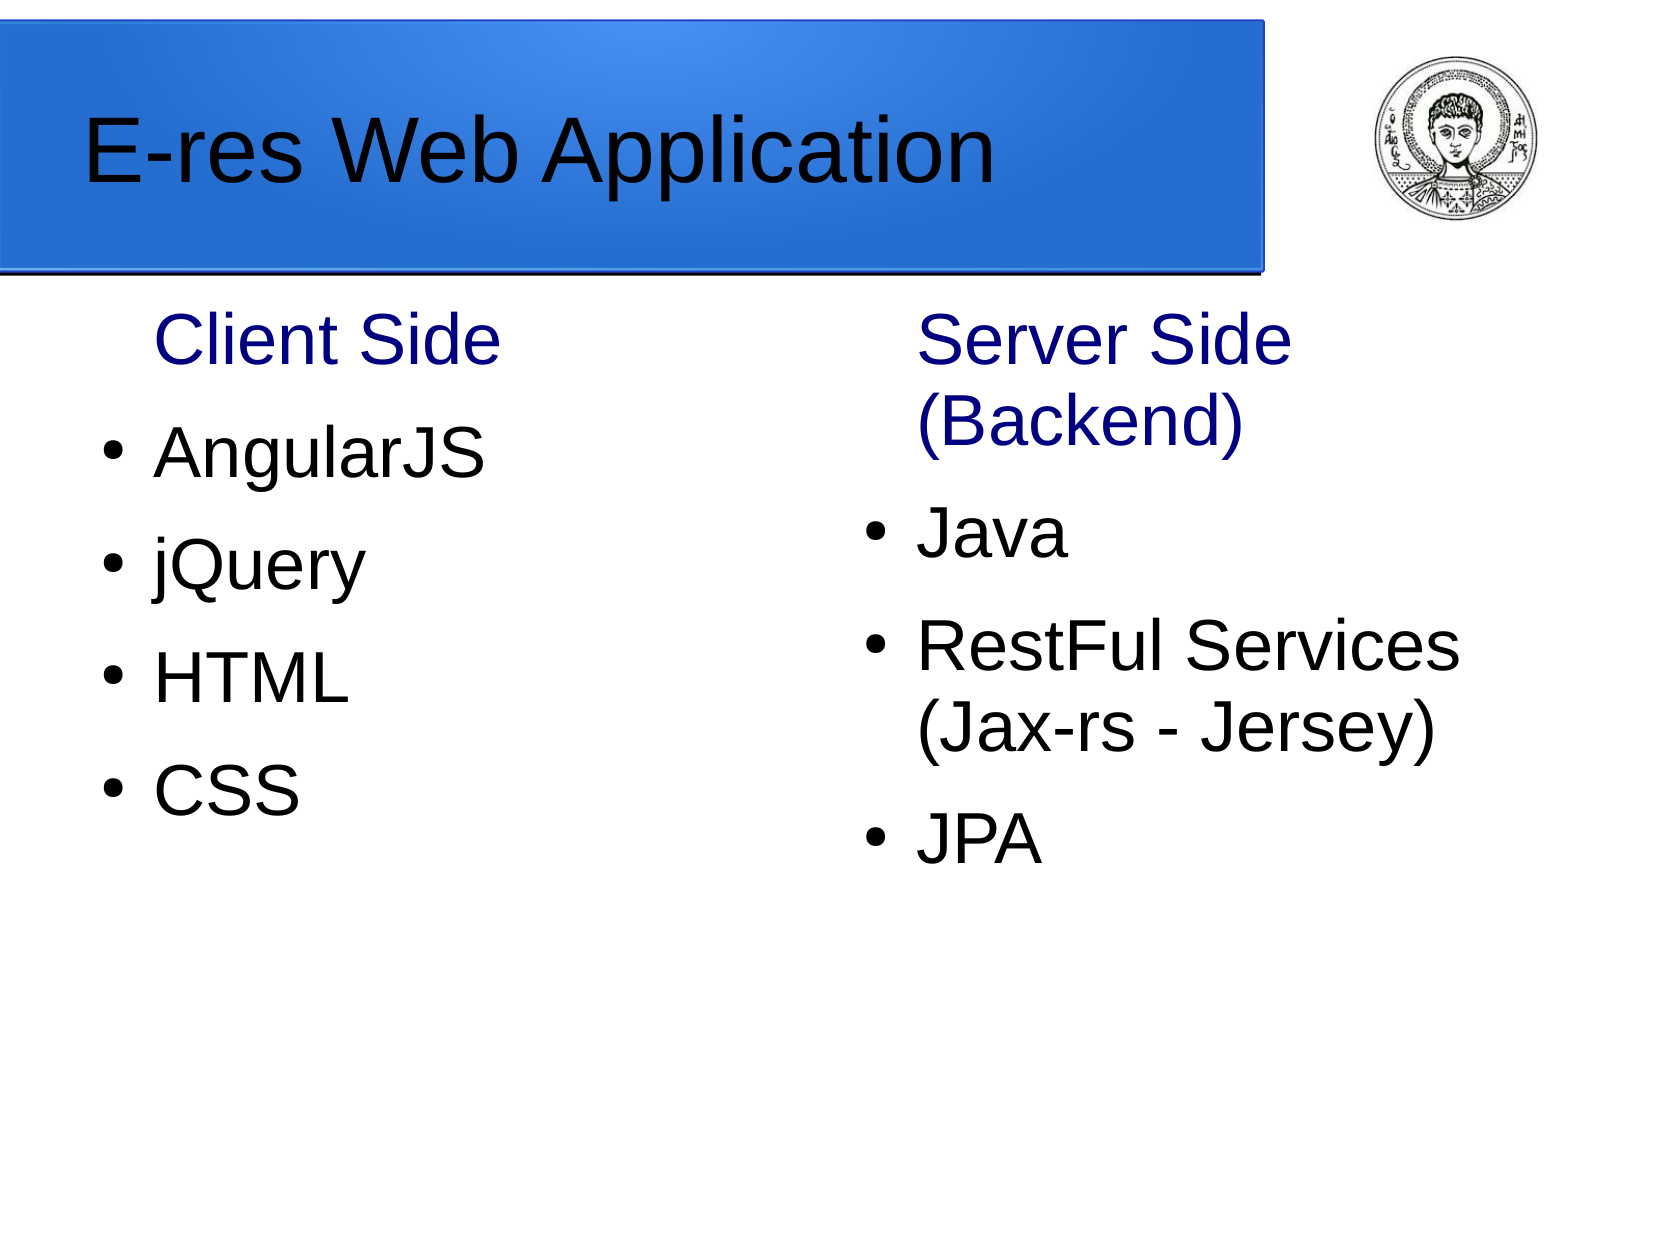

# E-res Web Application
Client Side
AngularJS
jQuery
HTML
CSS
Server Side (Backend)
Java
RestFul Services (Jax-rs - Jersey)
JPA